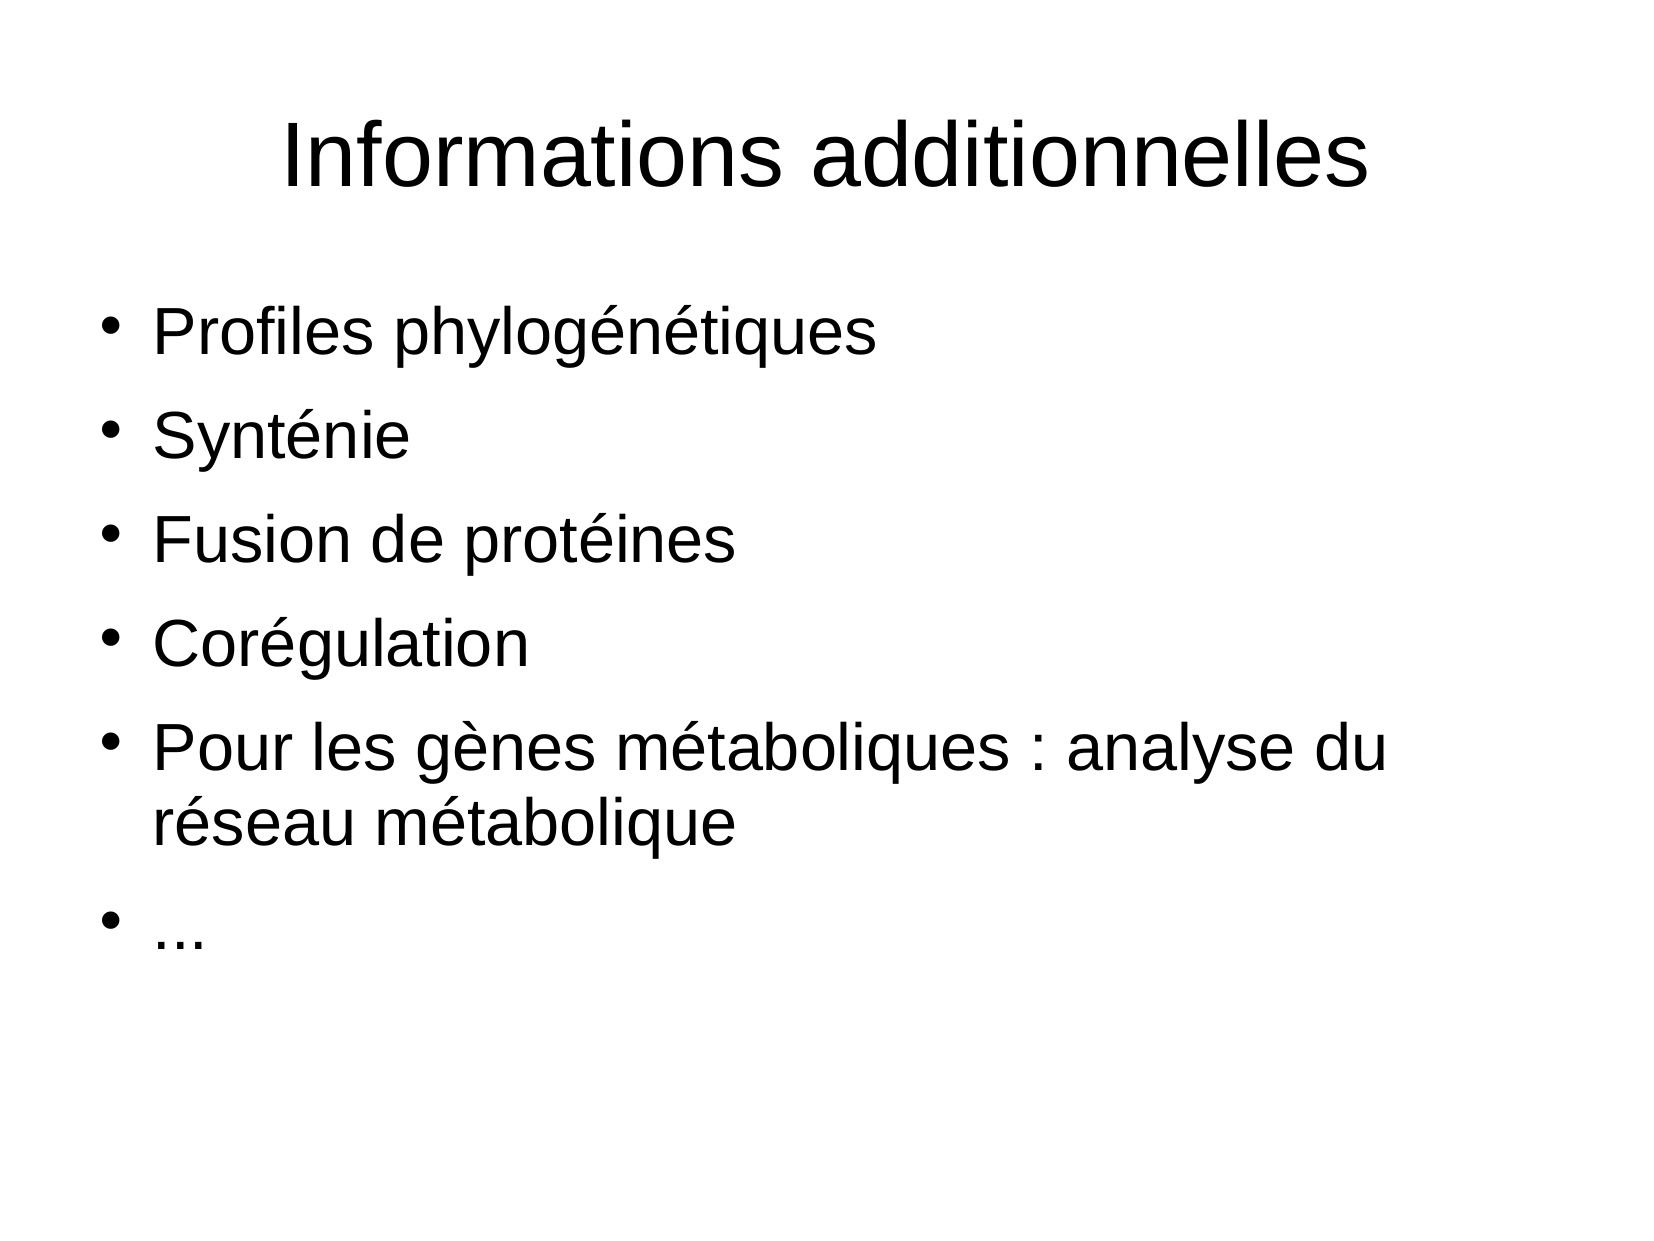

# Informations additionnelles
Profiles phylogénétiques
Synténie
Fusion de protéines
Corégulation
Pour les gènes métaboliques : analyse du réseau métabolique
...